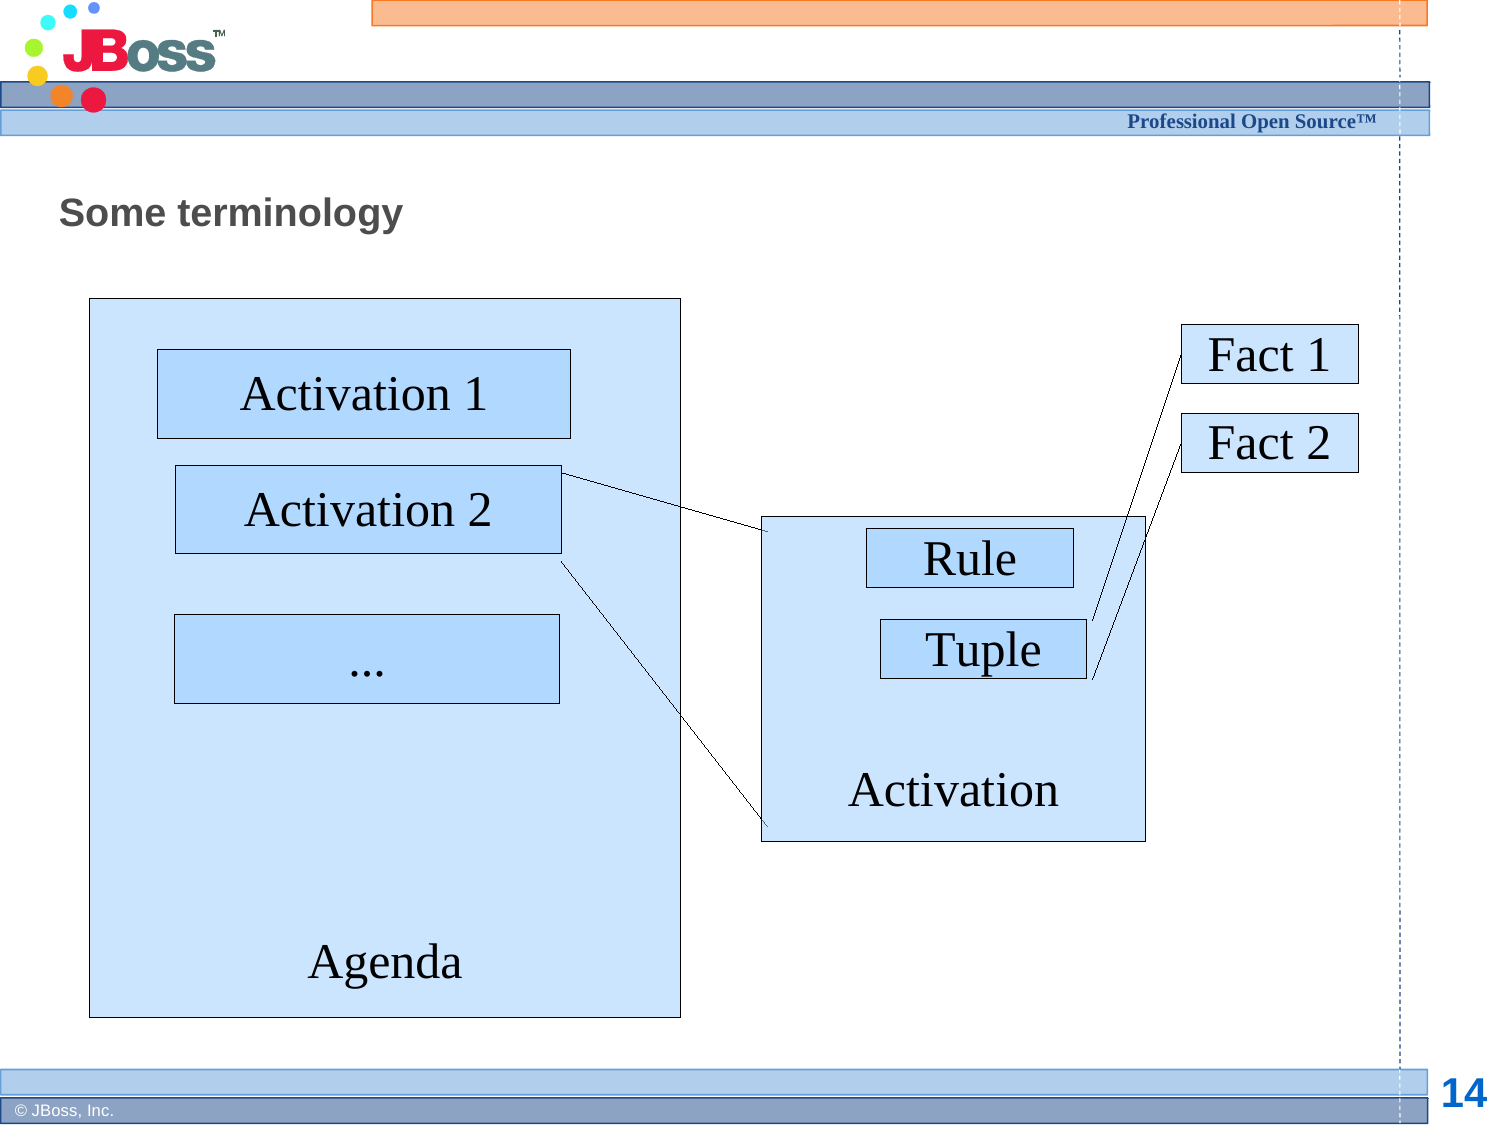

# Some terminology
Agenda
Fact 1
Activation 1
Fact 2
Activation 2
Activation
Rule
...
Tuple